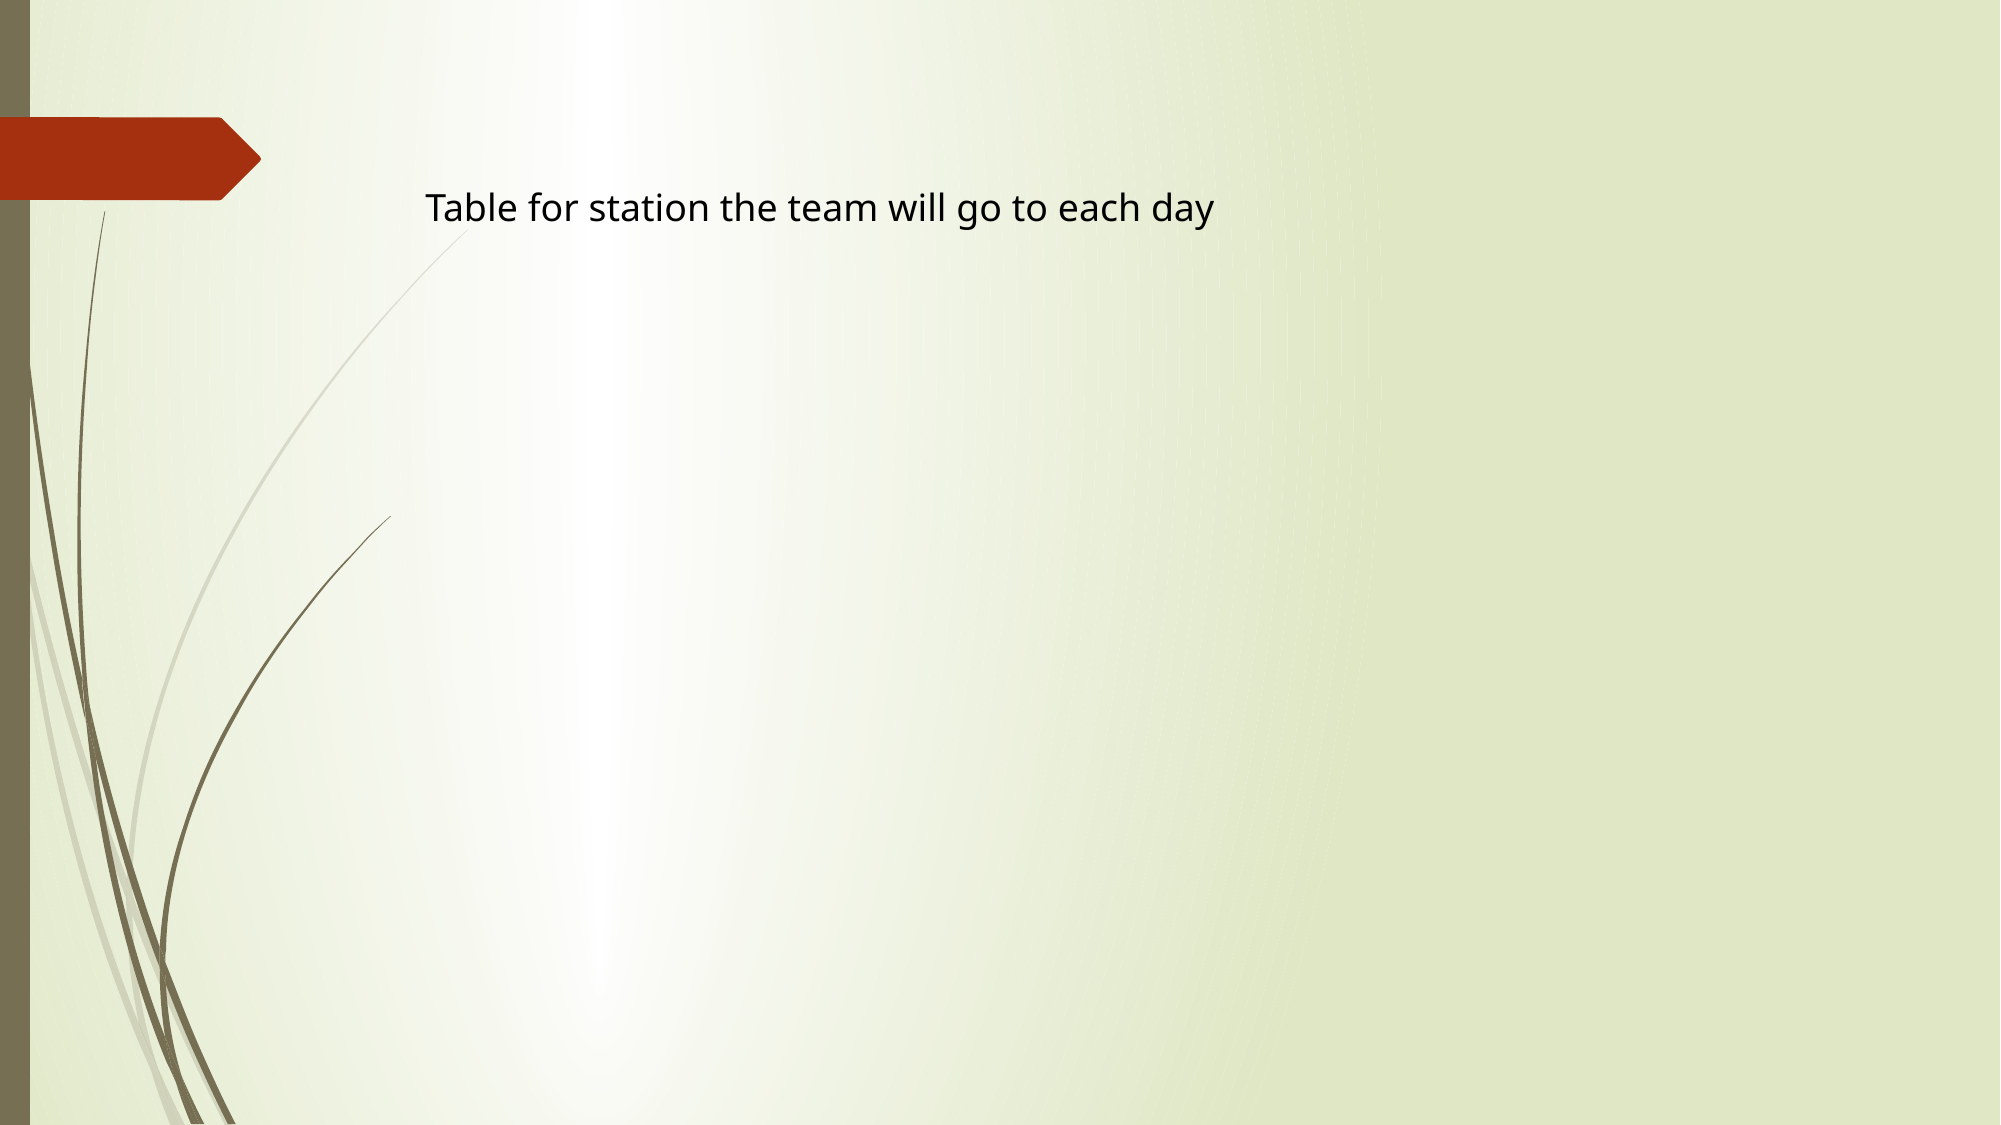

# Table for station the team will go to each day